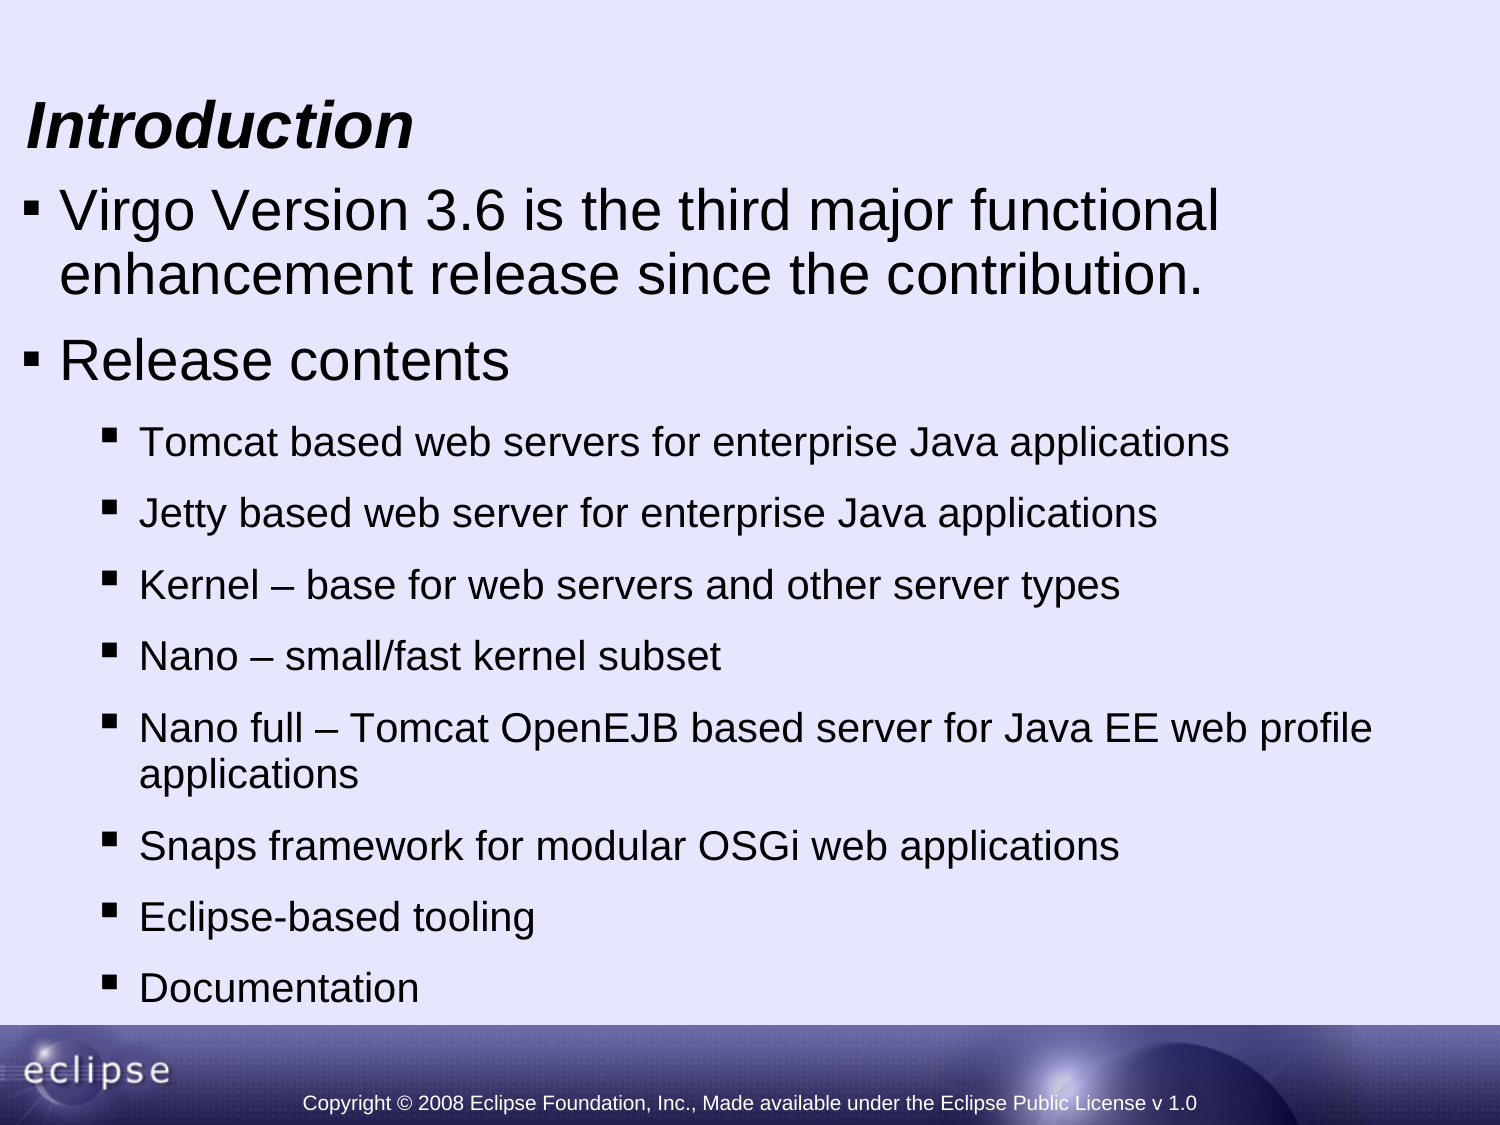

# Introduction
Virgo Version 3.6 is the third major functional enhancement release since the contribution.
Release contents
Tomcat based web servers for enterprise Java applications
Jetty based web server for enterprise Java applications
Kernel – base for web servers and other server types
Nano – small/fast kernel subset
Nano full – Tomcat OpenEJB based server for Java EE web profile applications
Snaps framework for modular OSGi web applications
Eclipse-based tooling
Documentation